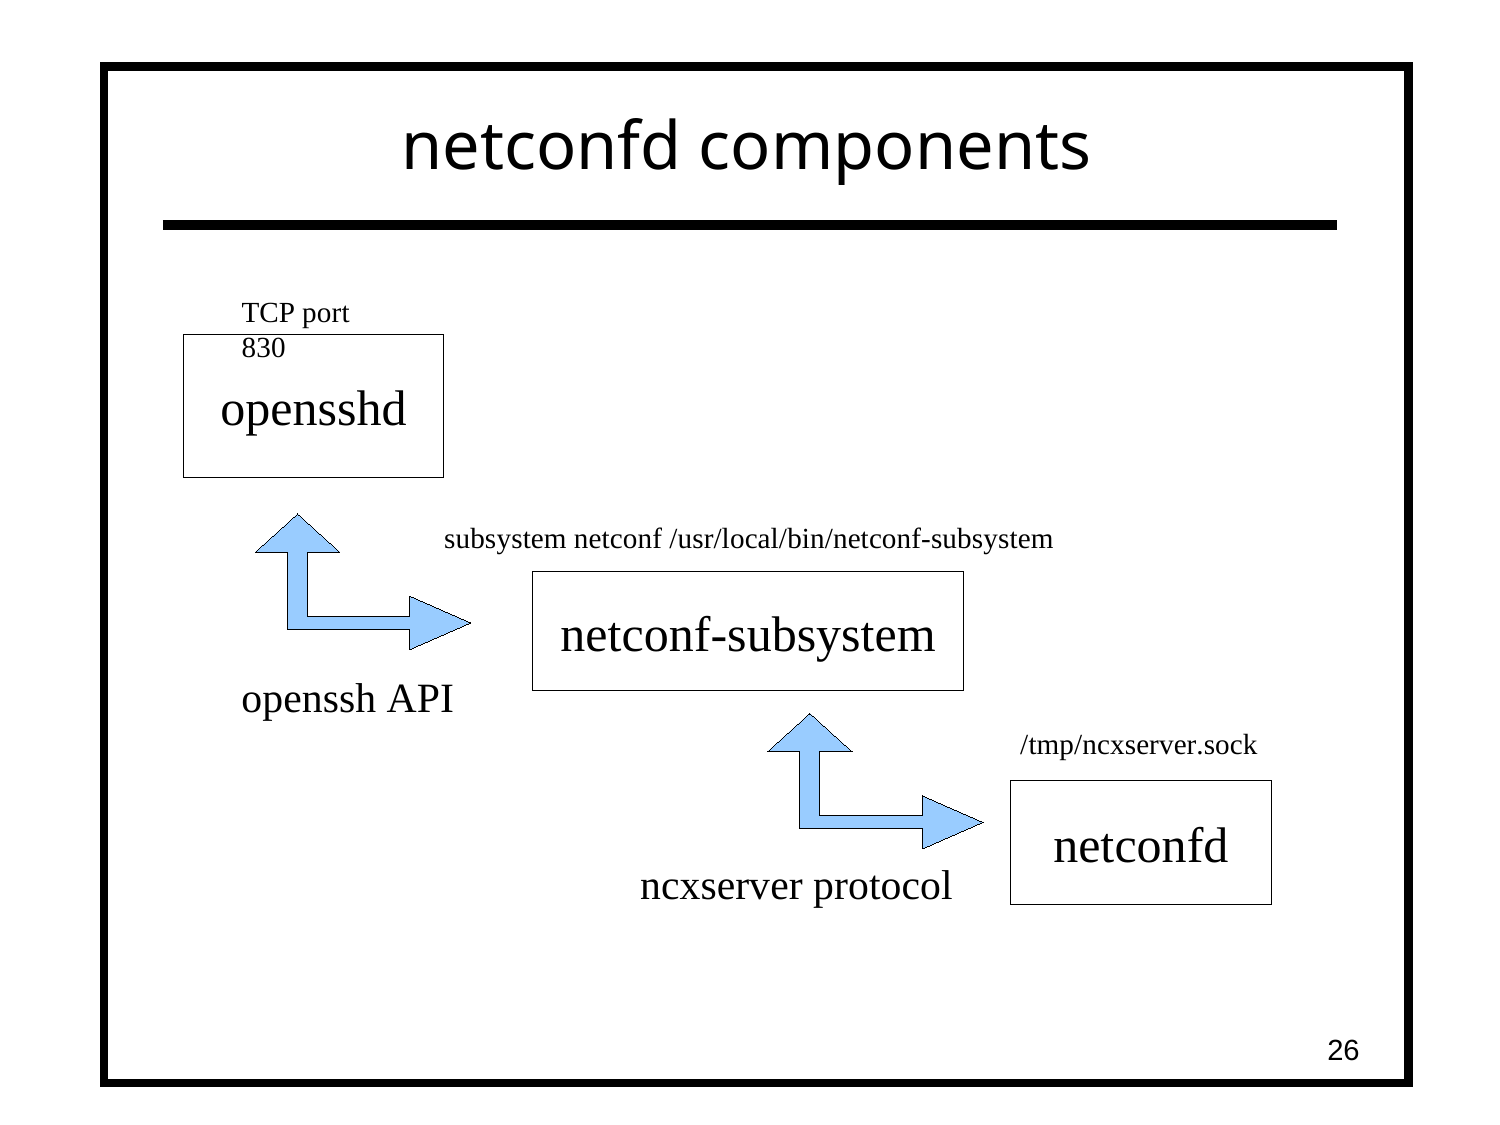

# netconfd components
TCP port 830
opensshd
subsystem netconf /usr/local/bin/netconf-subsystem
netconf-subsystem
openssh API
/tmp/ncxserver.sock
netconfd
ncxserver protocol
26